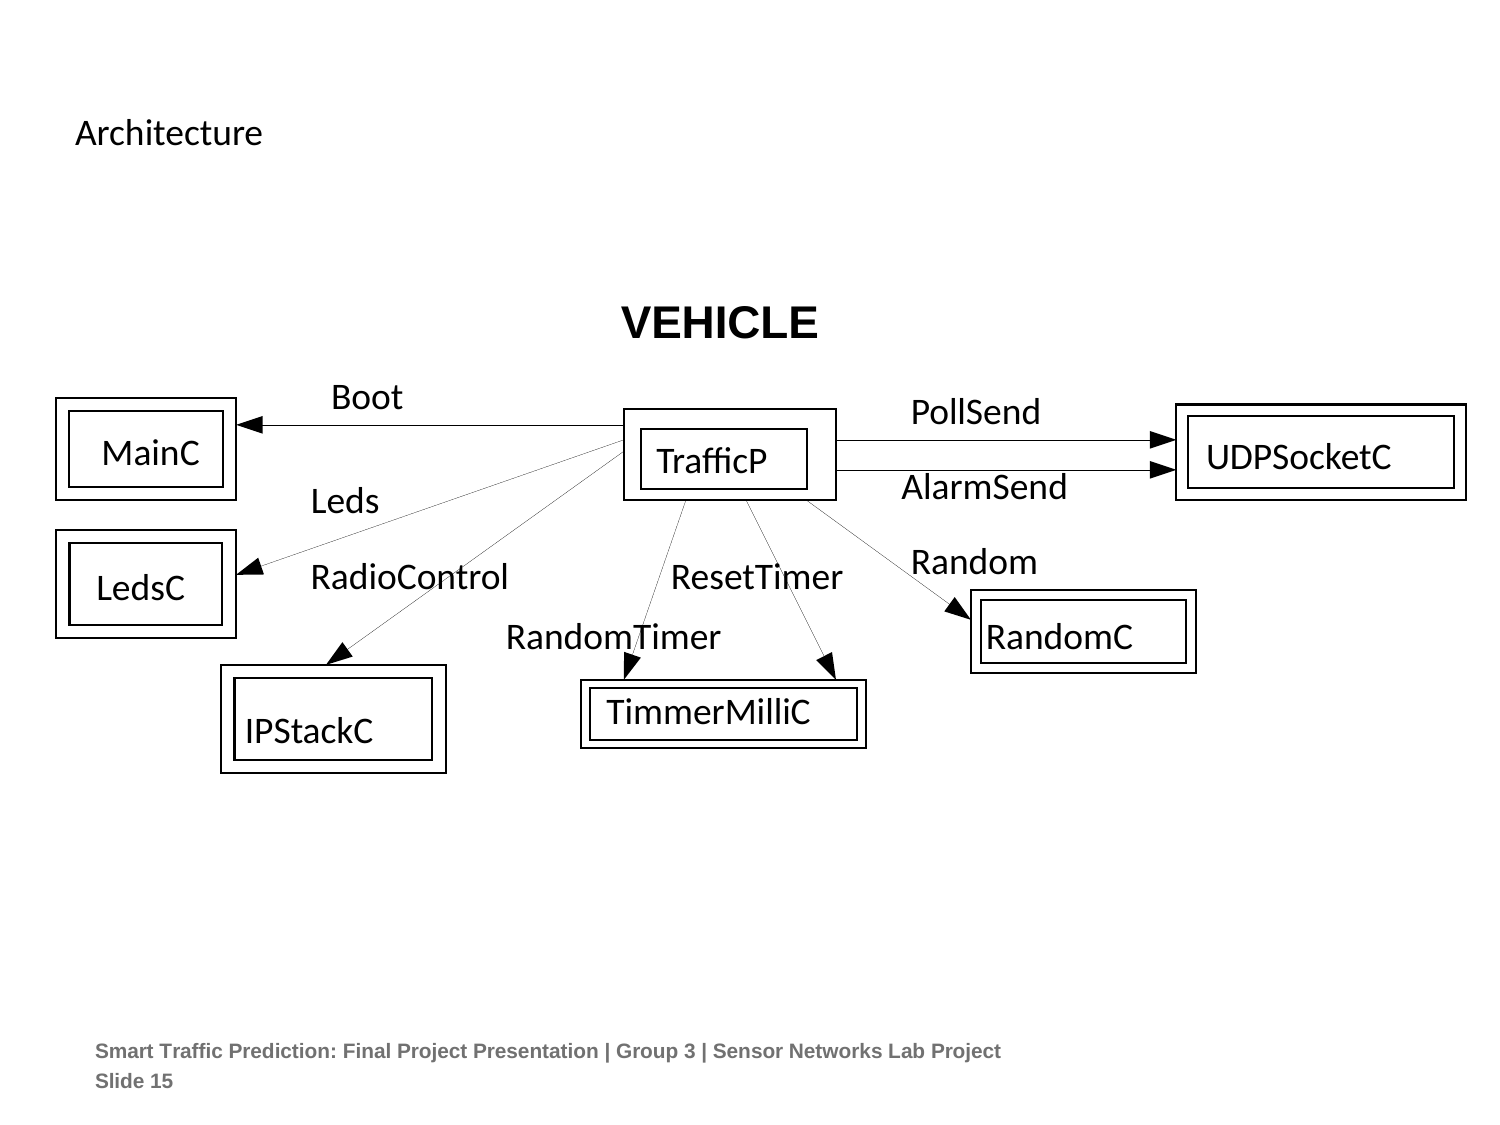

Architecture
VEHICLE
Boot
PollSend
MainC
UDPSocketC
TrafficP
AlarmSend
Leds
LedsC
Random
RadioControl
ResetTimer
RandomC
RandomTimer
IPStackC
TimmerMilliC
Smart Traffic Prediction: Final Project Presentation | Group 3 | Sensor Networks Lab Project
Slide